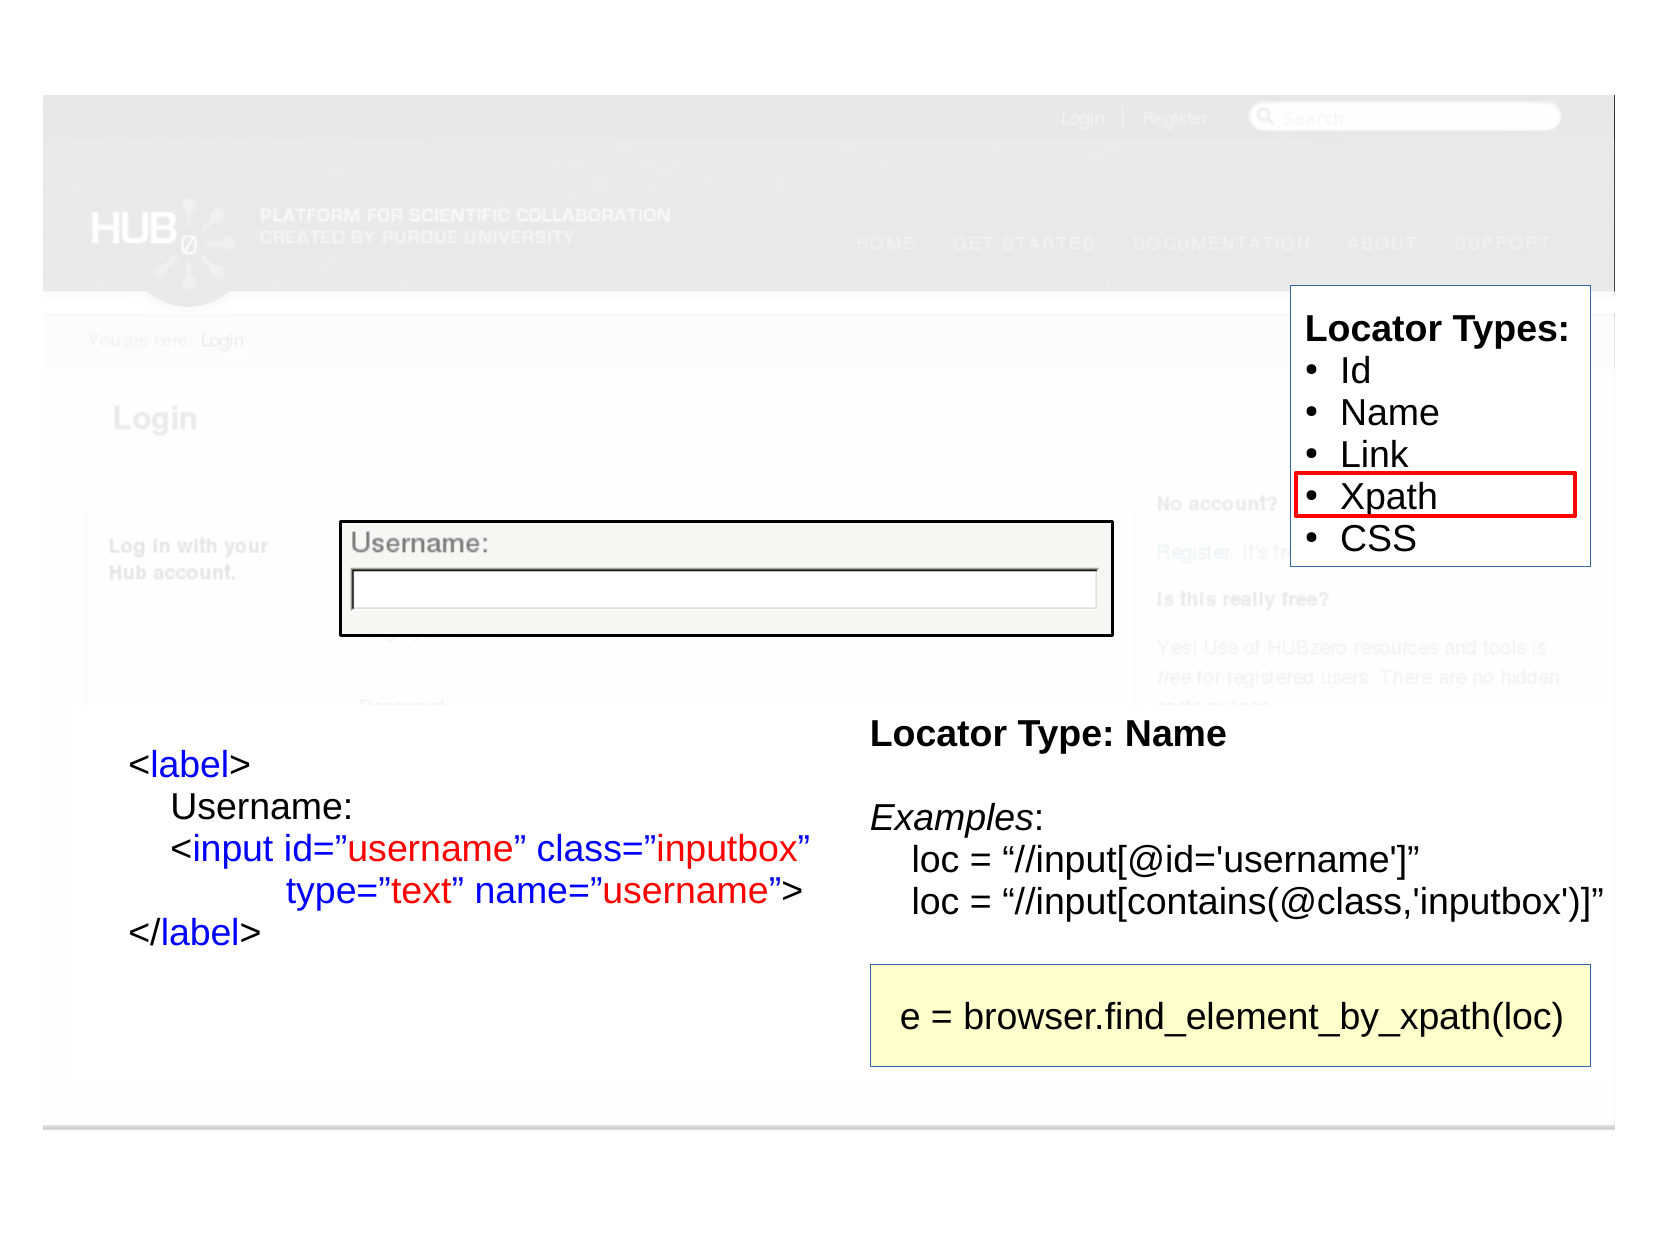

Locator Types:
Id
Name
Link
Xpath
CSS
Locator Type: Name
Examples:
 loc = “//input[@id='username']”
 loc = “//input[contains(@class,'inputbox')]”
<label>
 Username:
 <input id=”username” class=”inputbox”
 type=”text” name=”username”>
</label>
e = browser.find_element_by_xpath(loc)